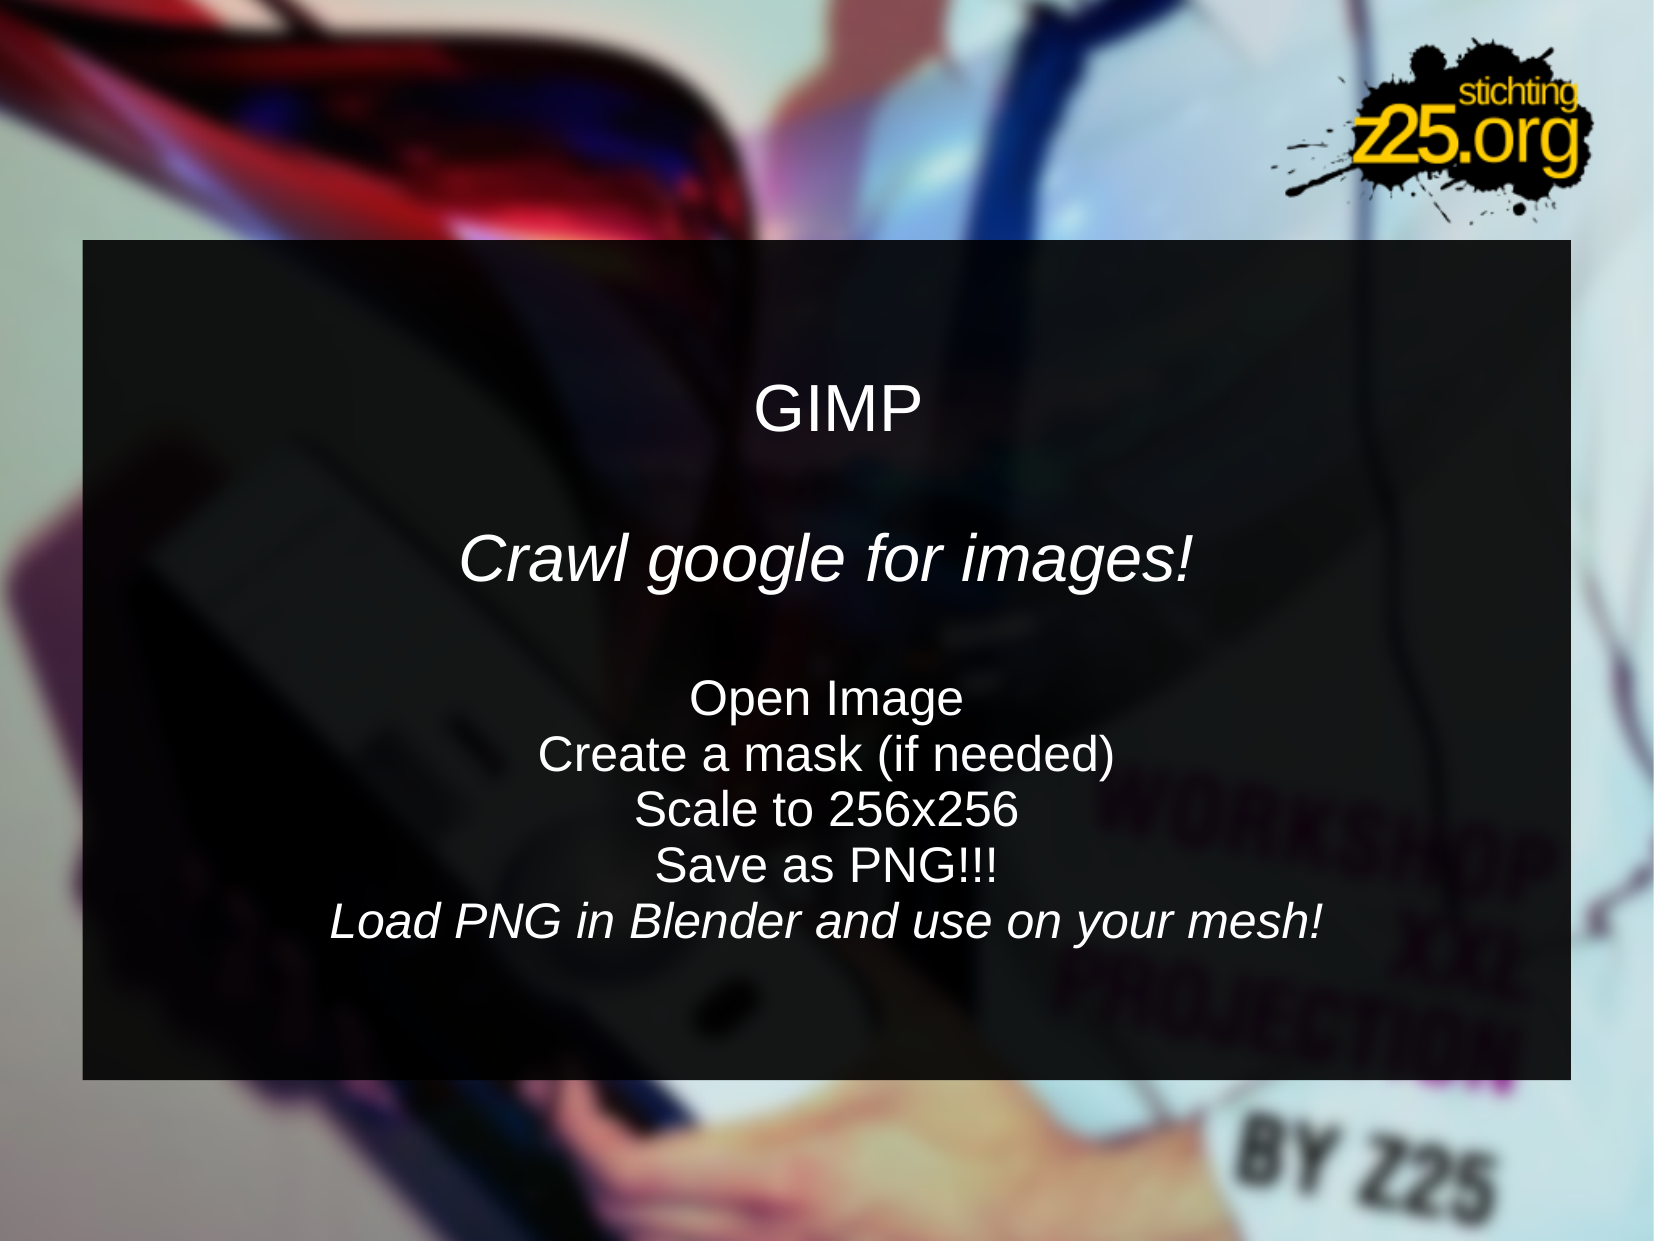

# GIMP
Crawl google for images!
Open Image
Create a mask (if needed)
Scale to 256x256
Save as PNG!!!
Load PNG in Blender and use on your mesh!